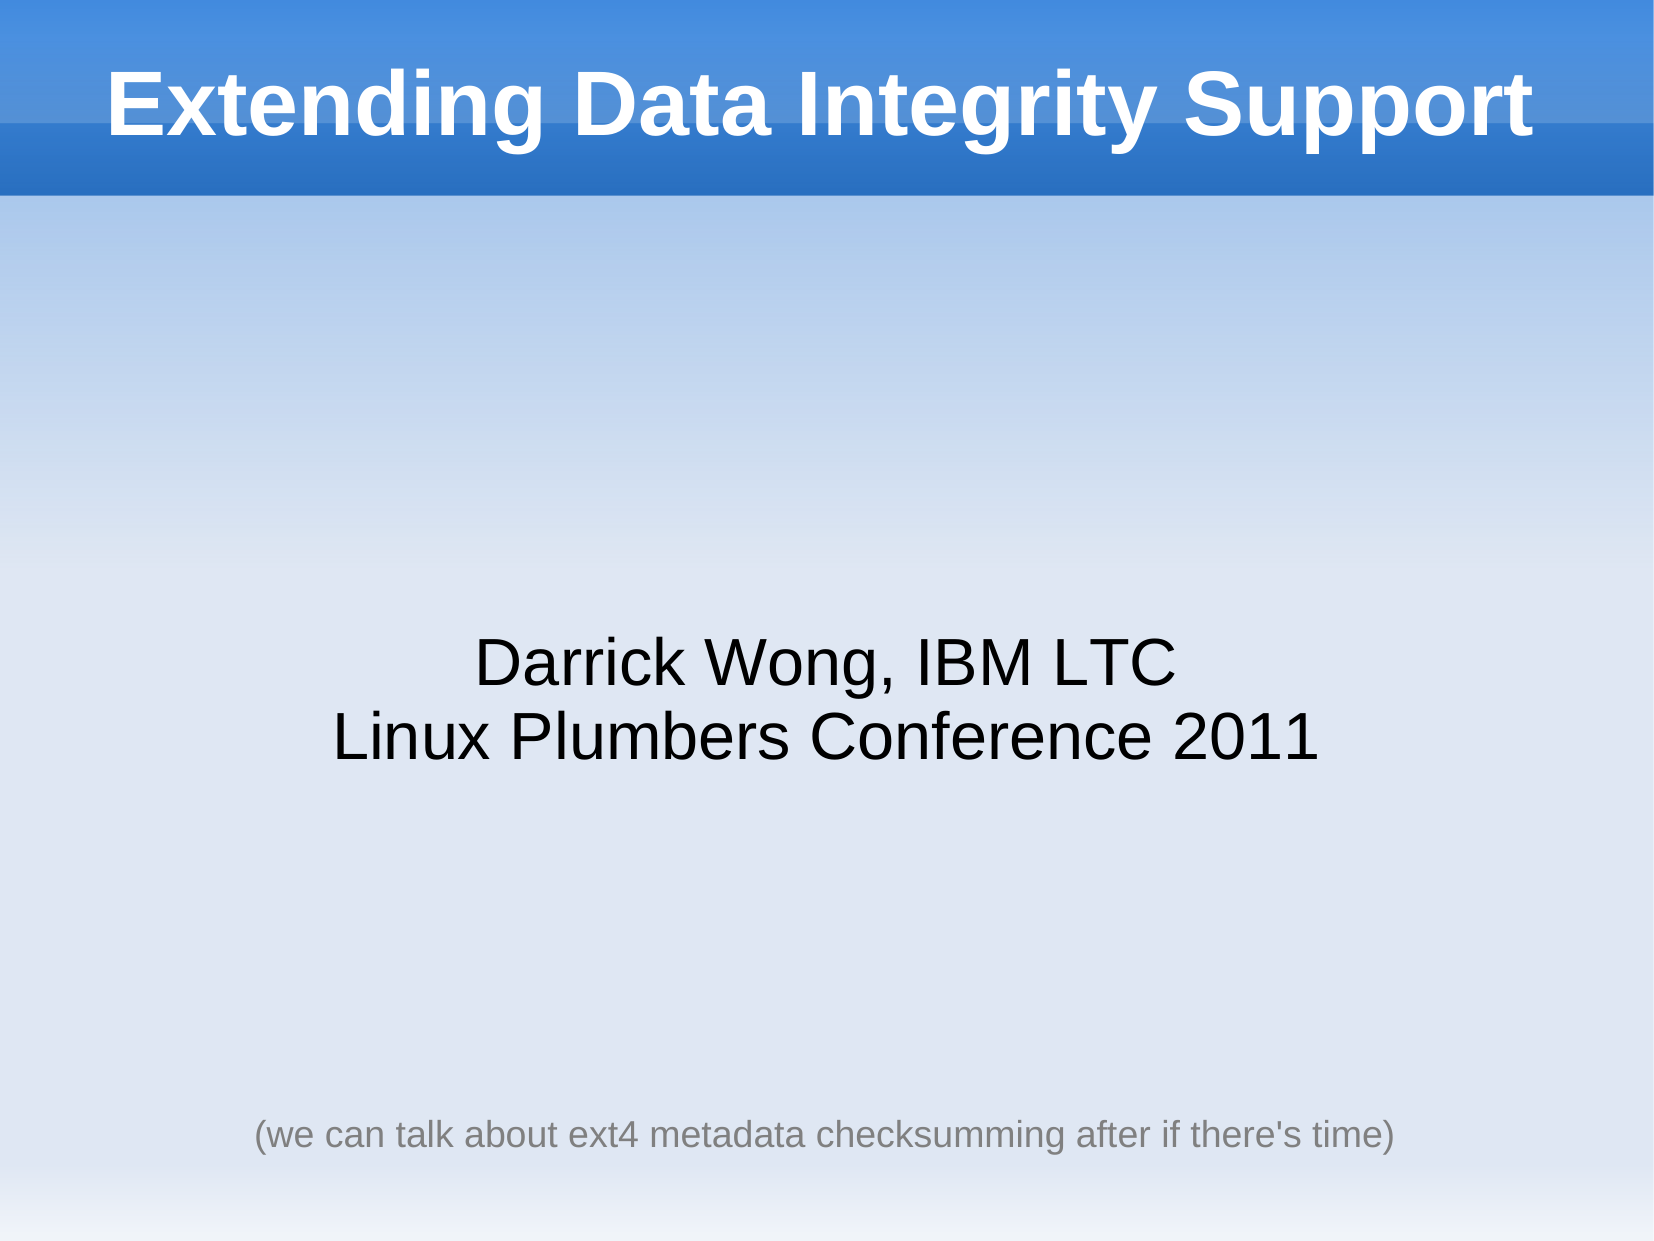

# Extending Data Integrity Support
Darrick Wong, IBM LTC
Linux Plumbers Conference 2011
(we can talk about ext4 metadata checksumming after if there's time)